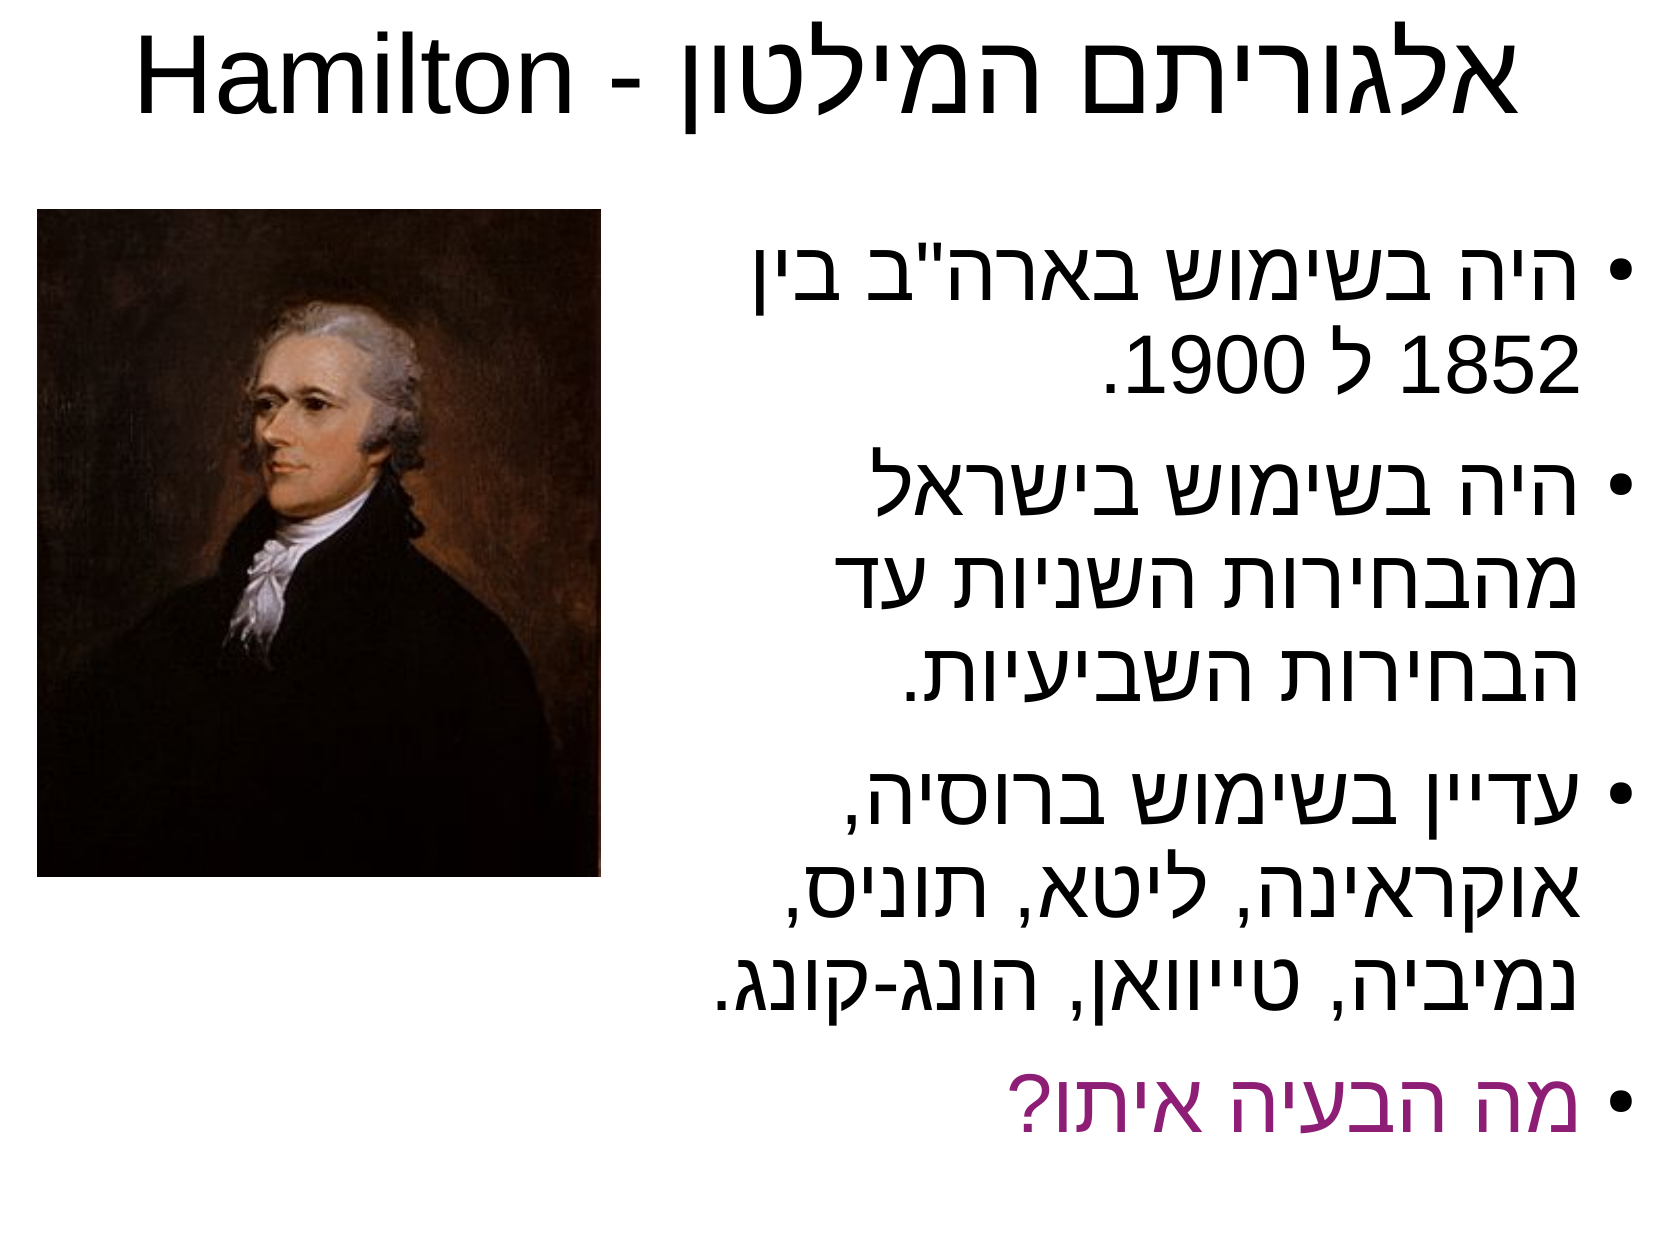

# אלגוריתם המילטון - Hamilton
היה בשימוש בארה"ב בין 1852 ל 1900.
היה בשימוש בישראל מהבחירות השניות עד הבחירות השביעיות.
עדיין בשימוש ברוסיה, אוקראינה, ליטא, תוניס, נמיביה, טייוואן, הונג-קונג.
מה הבעיה איתו?